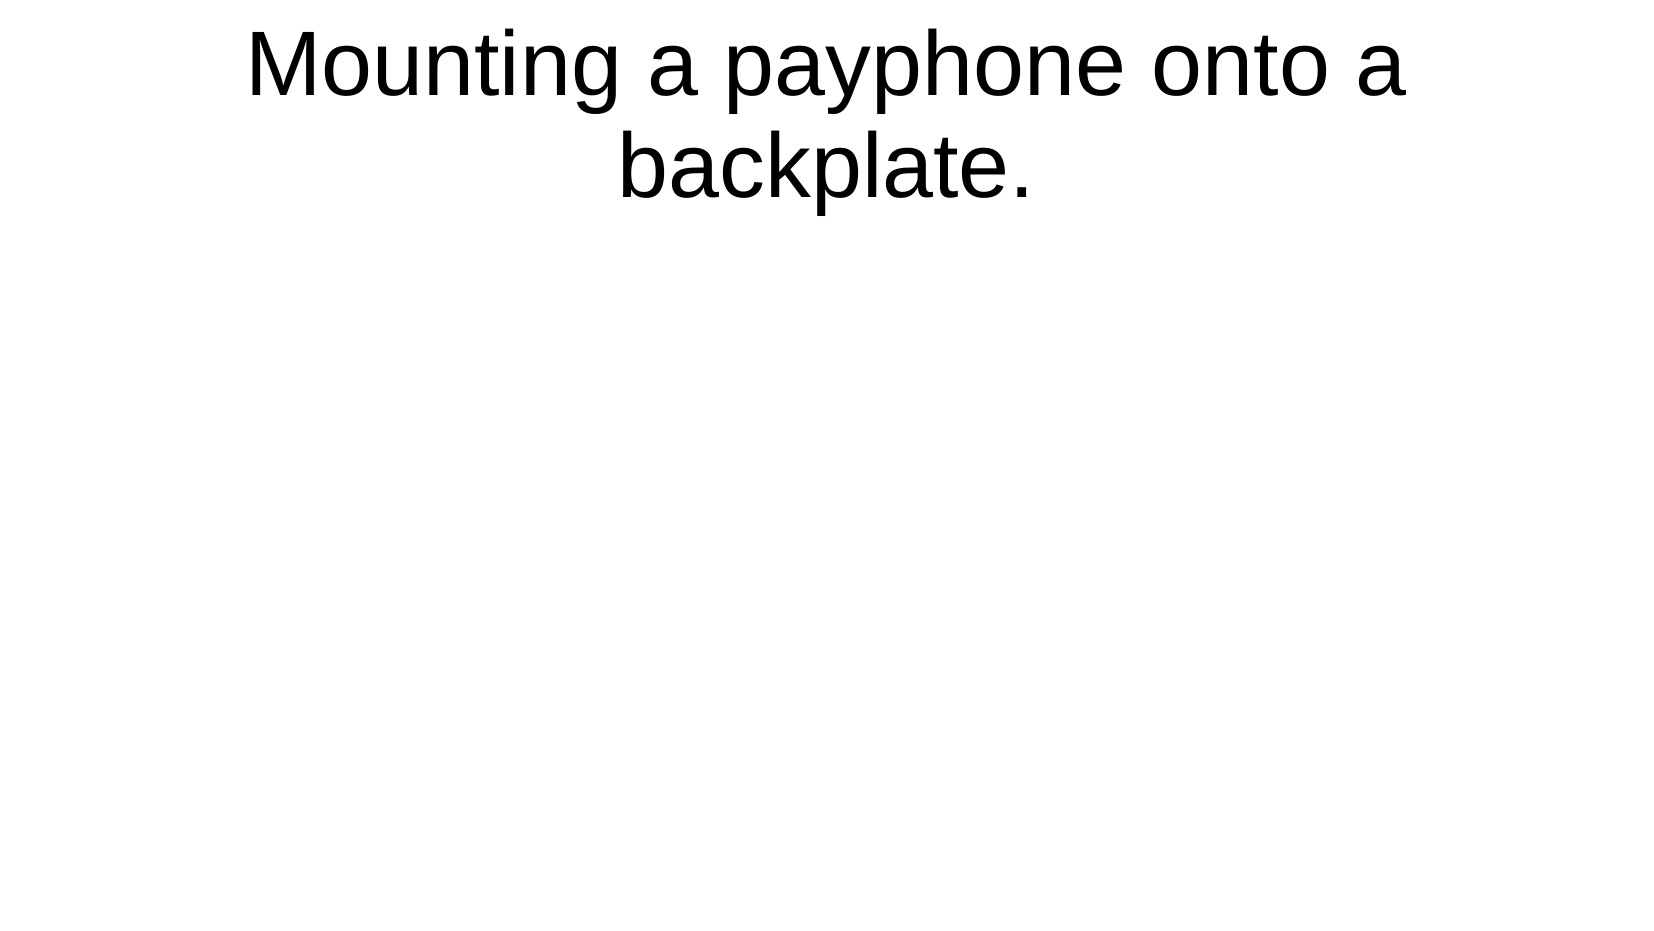

# Mounting a payphone onto a backplate.